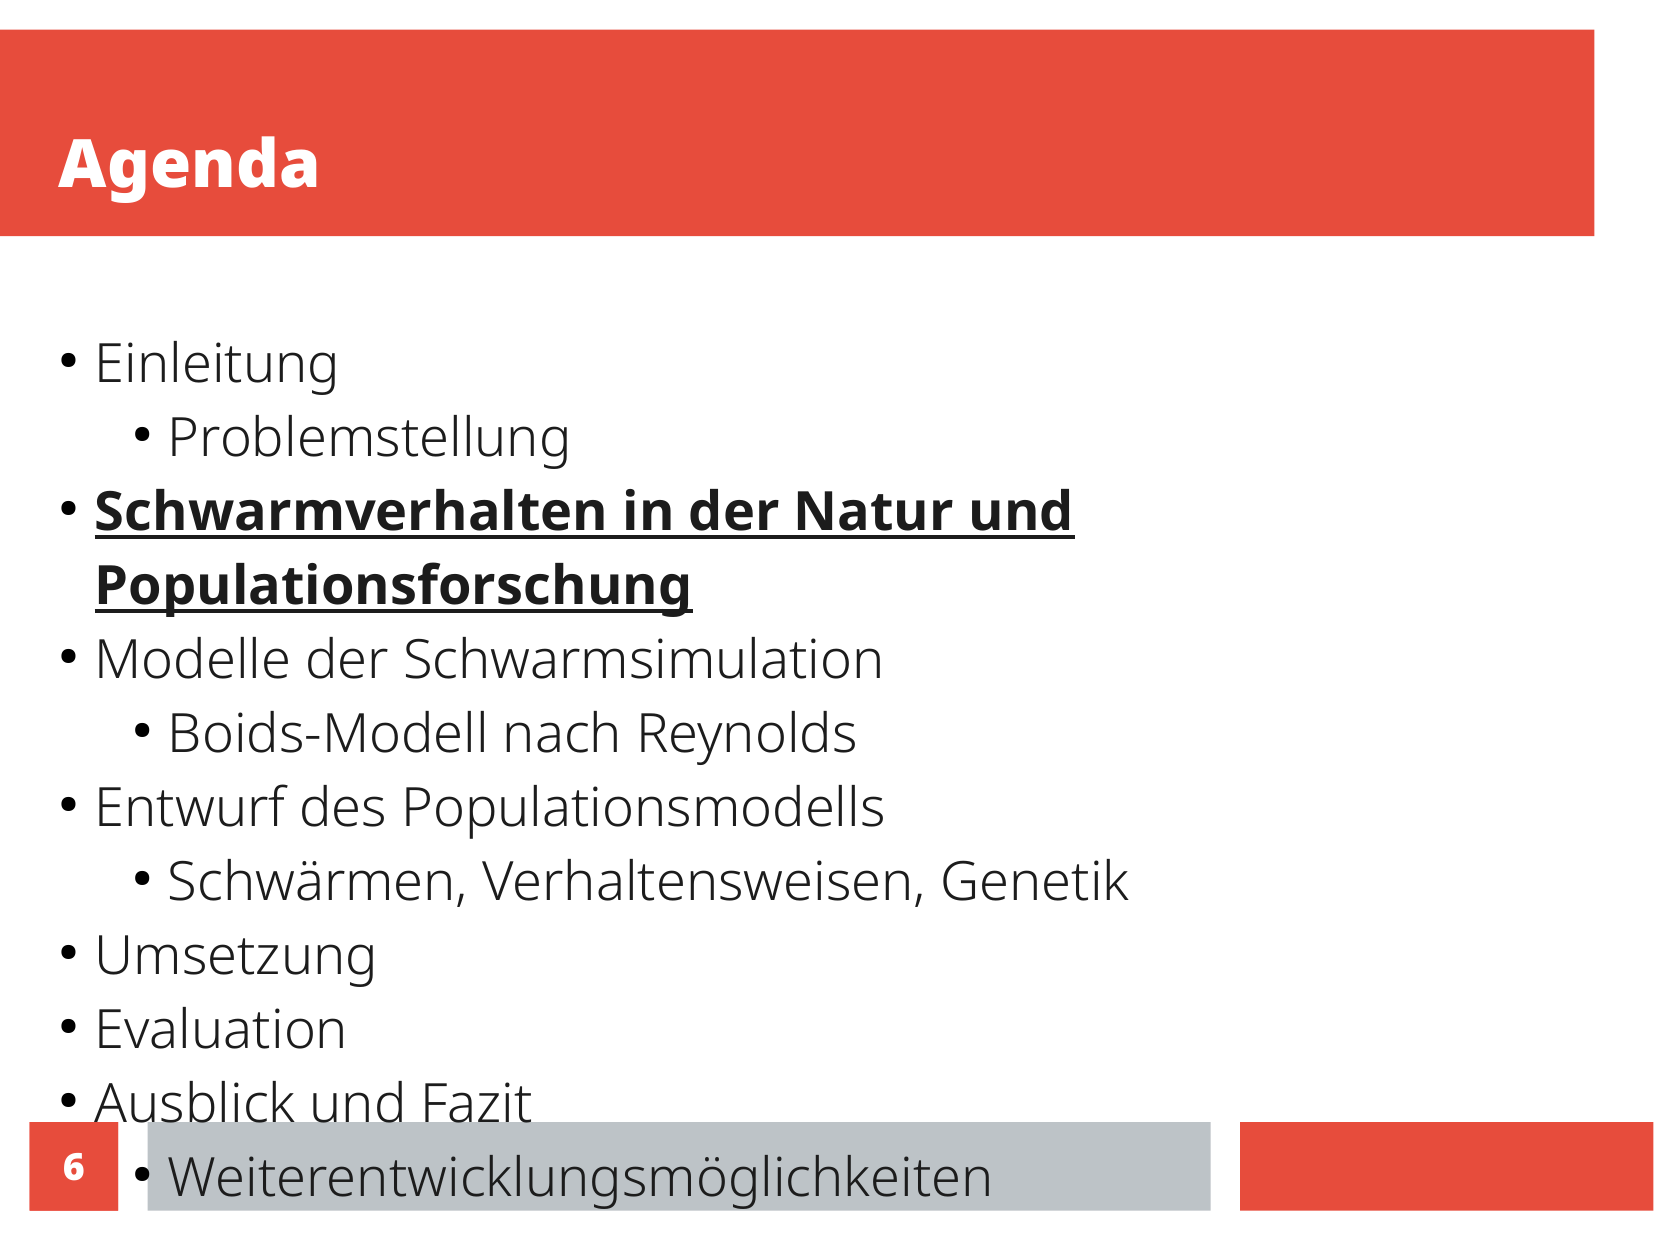

# Agenda
Einleitung
Problemstellung
Schwarmverhalten in der Natur und Populationsforschung
Modelle der Schwarmsimulation
Boids-Modell nach Reynolds
Entwurf des Populationsmodells
Schwärmen, Verhaltensweisen, Genetik
Umsetzung
Evaluation
Ausblick und Fazit
Weiterentwicklungsmöglichkeiten
6